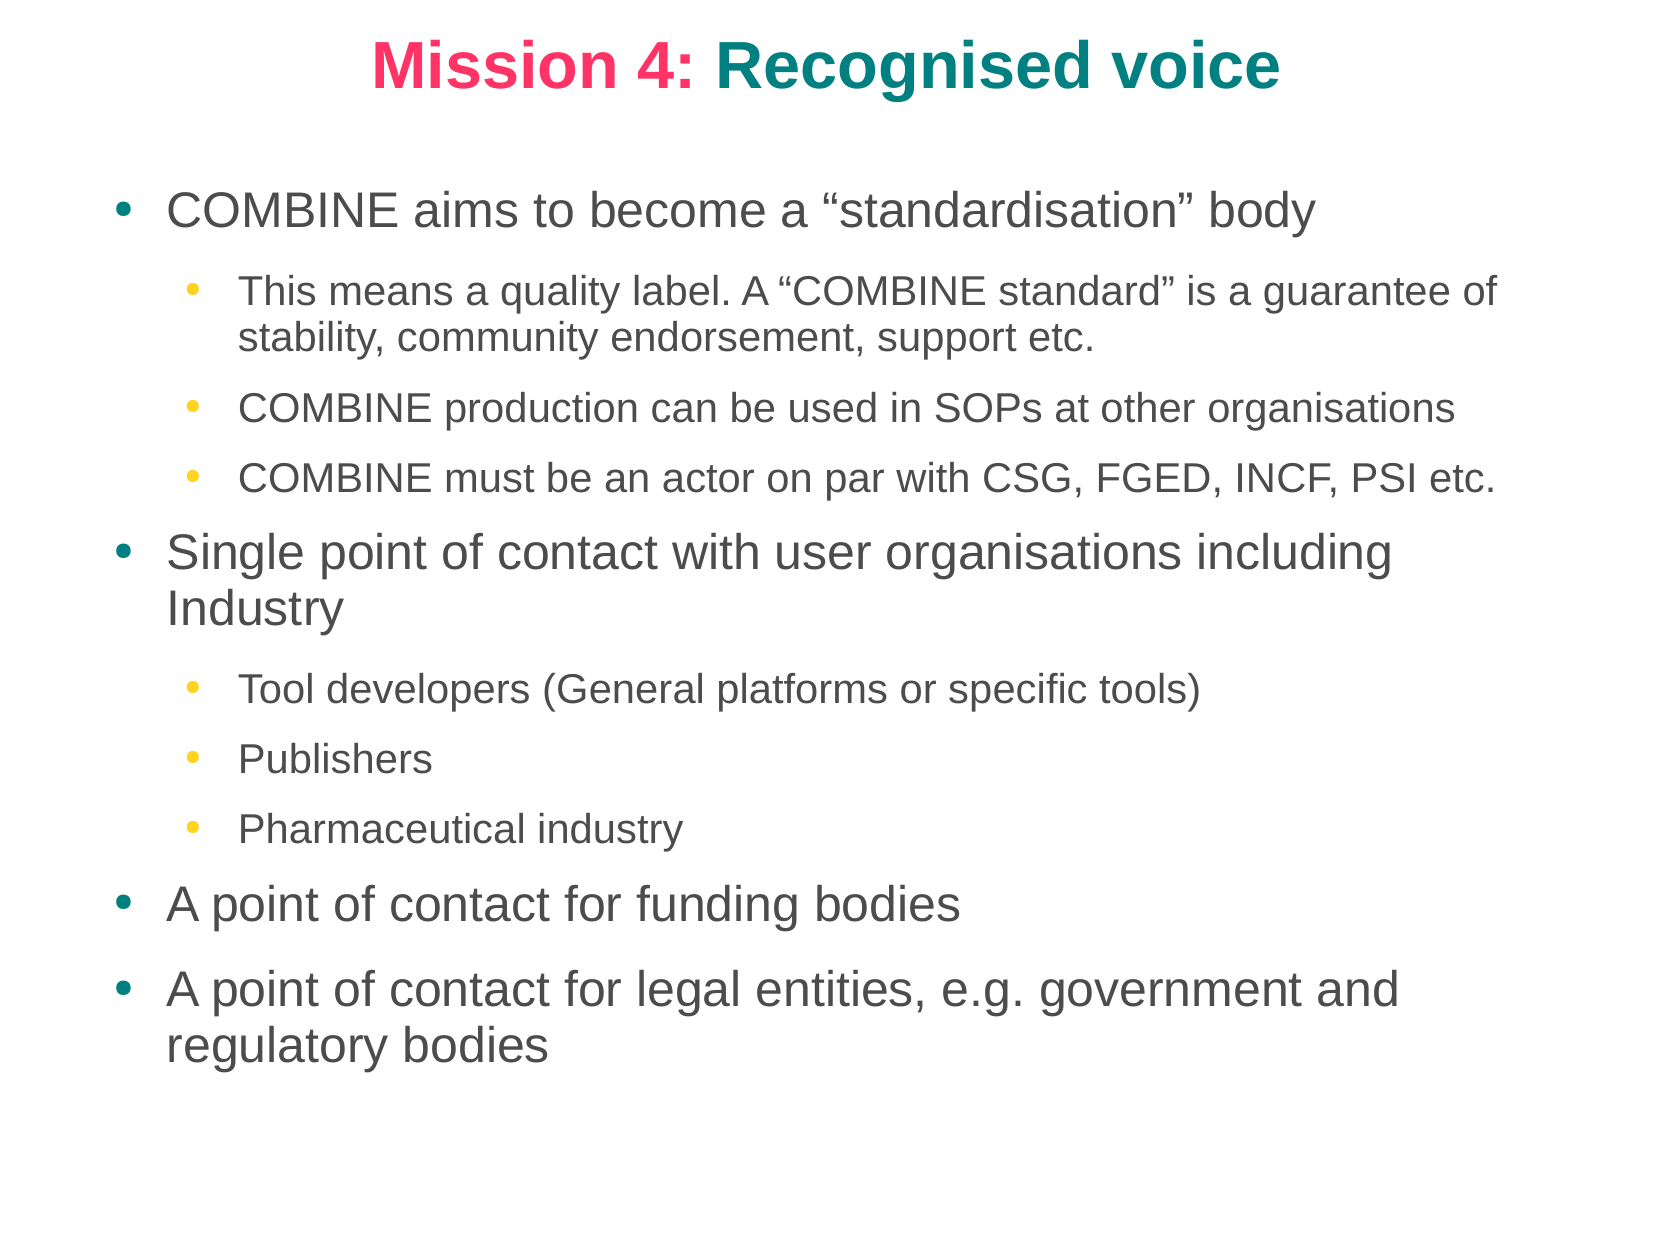

# Mission 4: Recognised voice
COMBINE aims to become a “standardisation” body
This means a quality label. A “COMBINE standard” is a guarantee of stability, community endorsement, support etc.
COMBINE production can be used in SOPs at other organisations
COMBINE must be an actor on par with CSG, FGED, INCF, PSI etc.
Single point of contact with user organisations including Industry
Tool developers (General platforms or specific tools)
Publishers
Pharmaceutical industry
A point of contact for funding bodies
A point of contact for legal entities, e.g. government and regulatory bodies